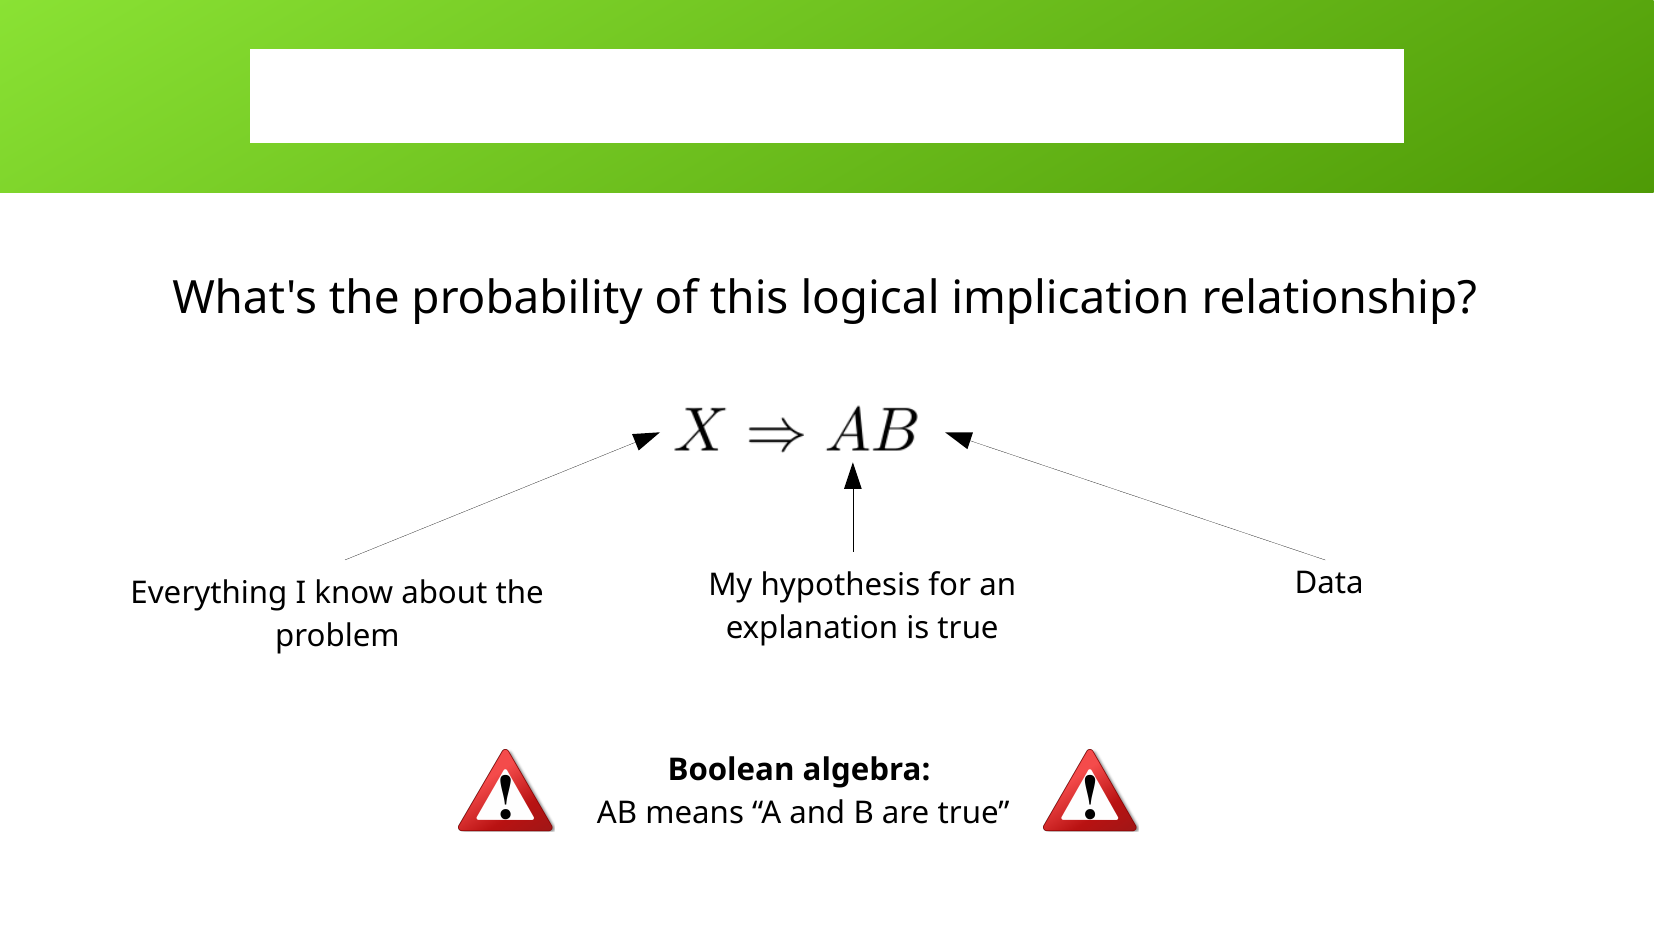

# From “common” sense to formalism
What's the probability of this logical implication relationship?
Data
My hypothesis for an explanation is true
Everything I know about the problem
Boolean algebra:
AB means “A and B are true”